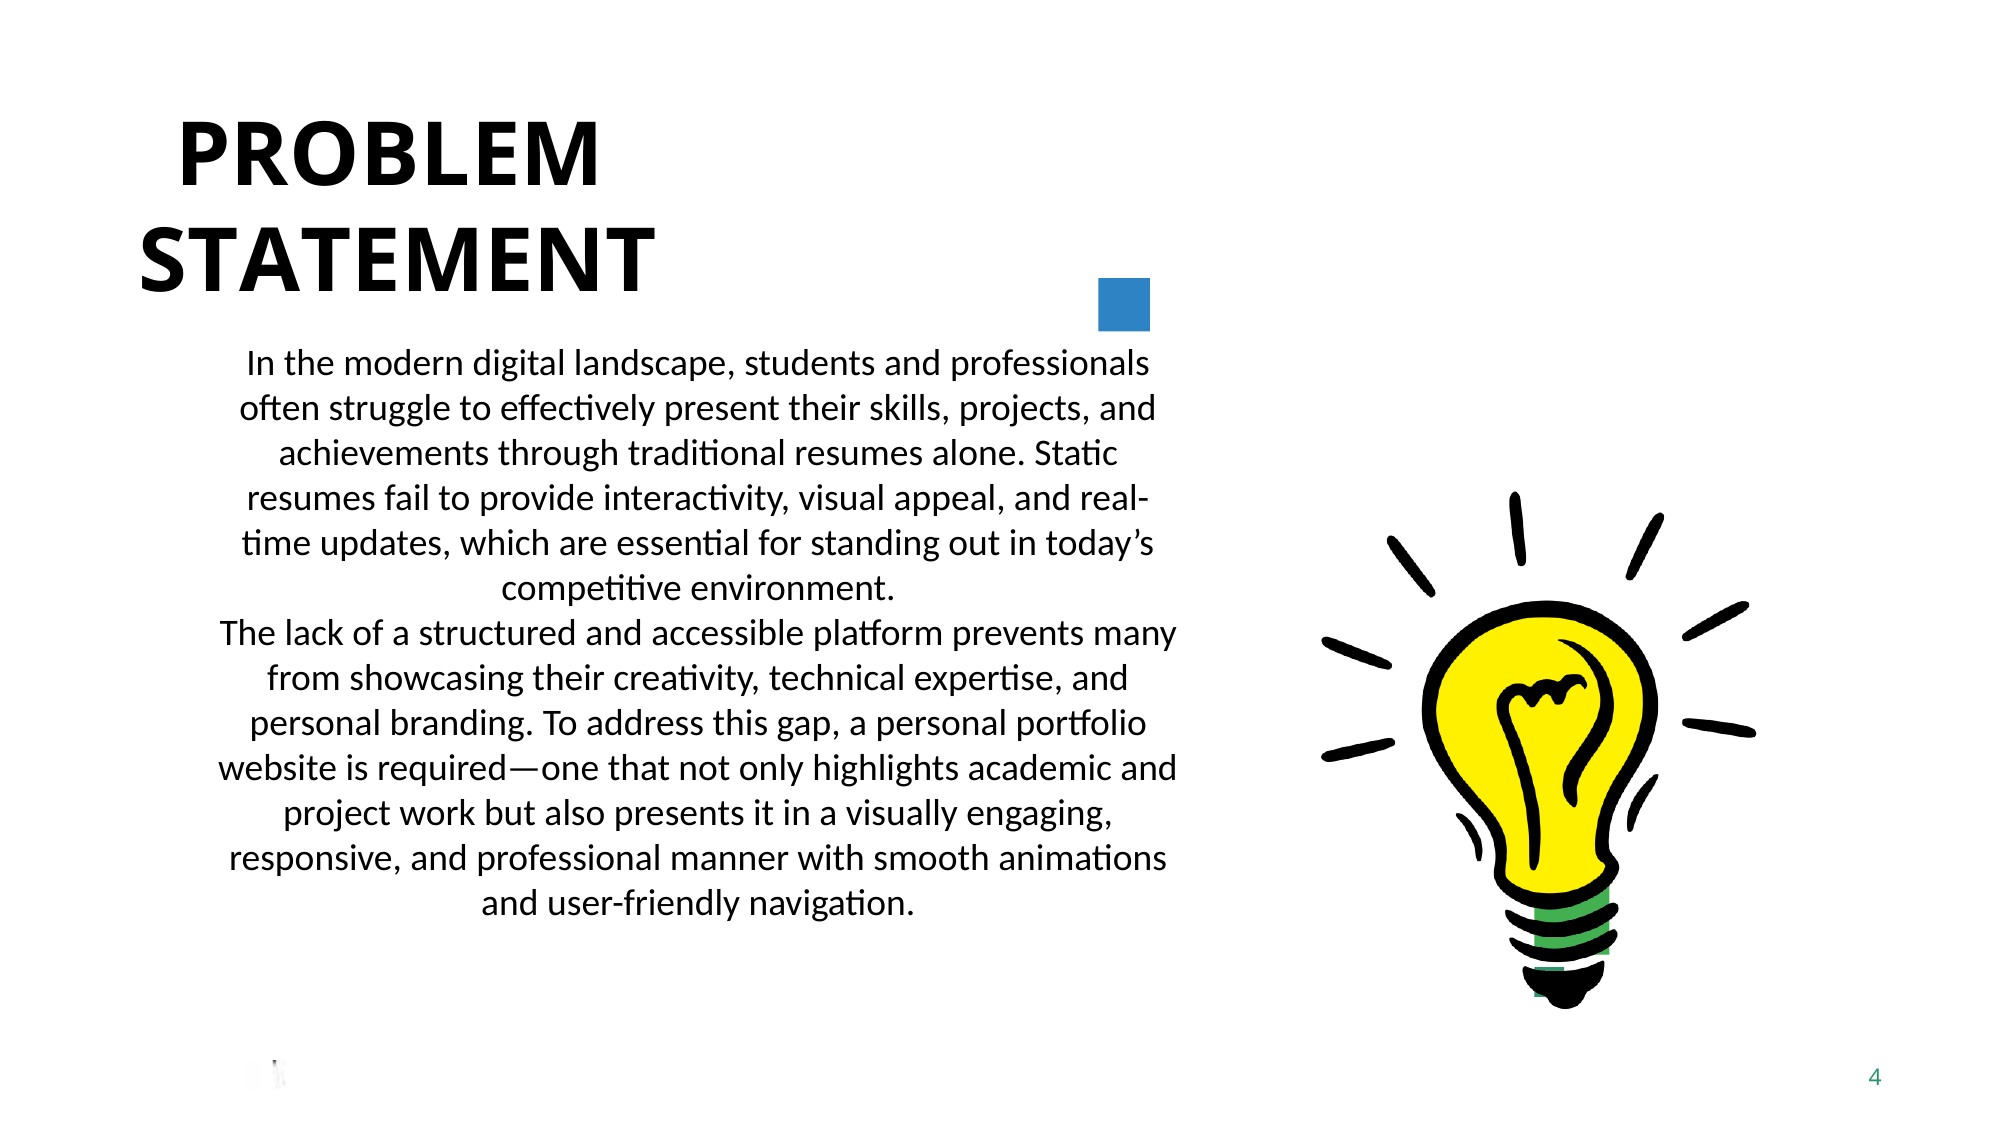

# PROBLEM	STATEMENT
In the modern digital landscape, students and professionals often struggle to effectively present their skills, projects, and achievements through traditional resumes alone. Static resumes fail to provide interactivity, visual appeal, and real-time updates, which are essential for standing out in today’s competitive environment.
The lack of a structured and accessible platform prevents many from showcasing their creativity, technical expertise, and personal branding. To address this gap, a personal portfolio website is required—one that not only highlights academic and project work but also presents it in a visually engaging, responsive, and professional manner with smooth animations and user-friendly navigation.